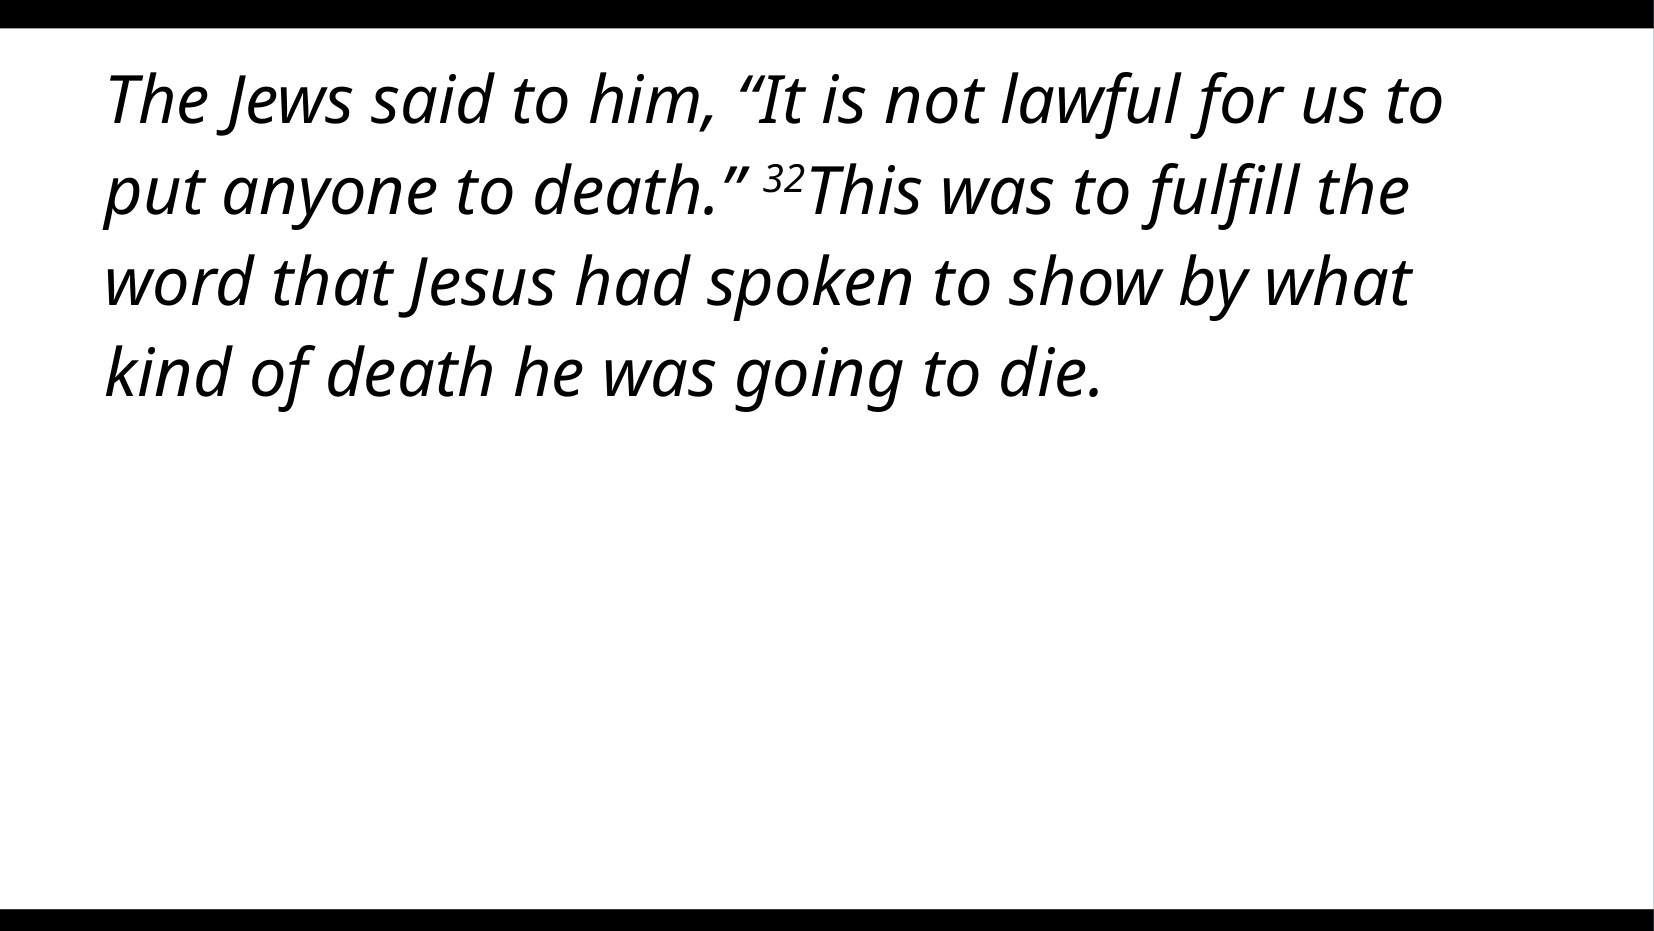

The Jews said to him, “It is not lawful for us to put anyone to death.” 32This was to fulfill the word that Jesus had spoken to show by what kind of death he was going to die.